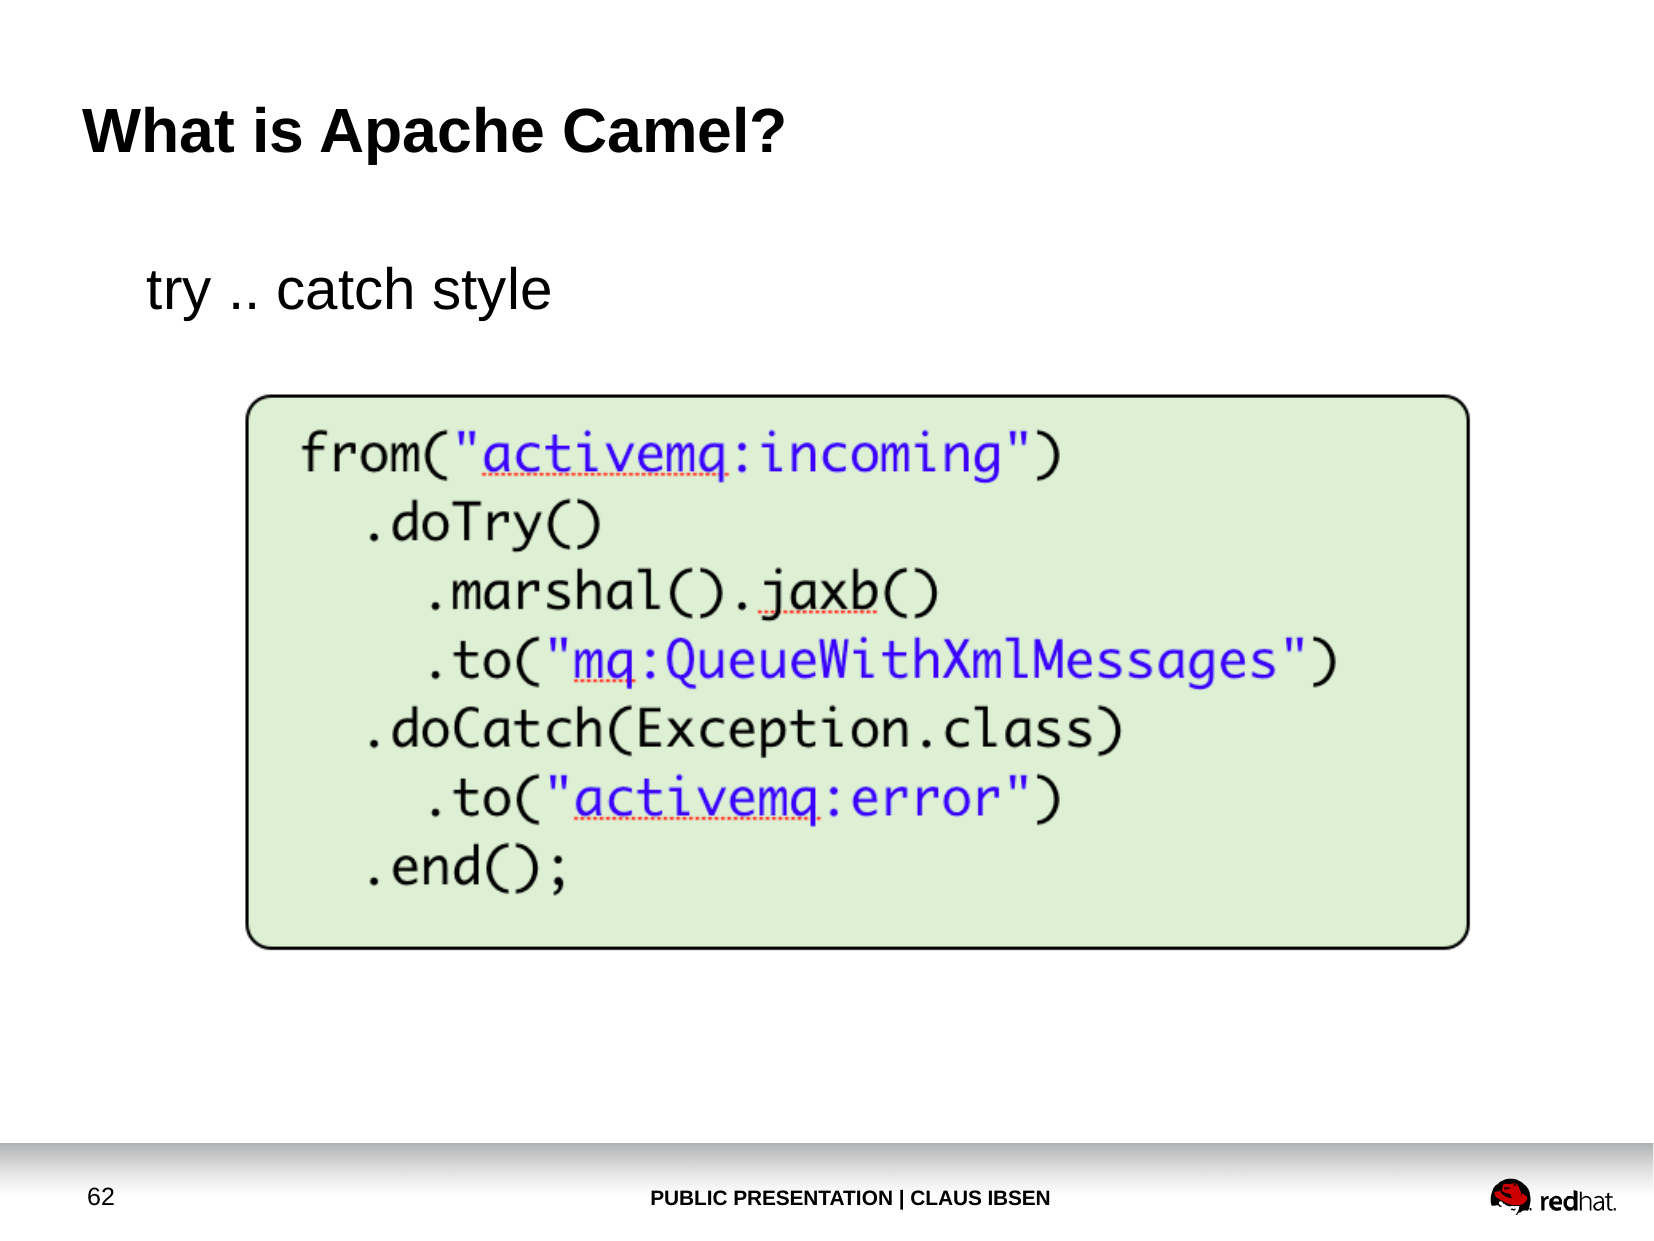

# What is Apache Camel?
try .. catch style